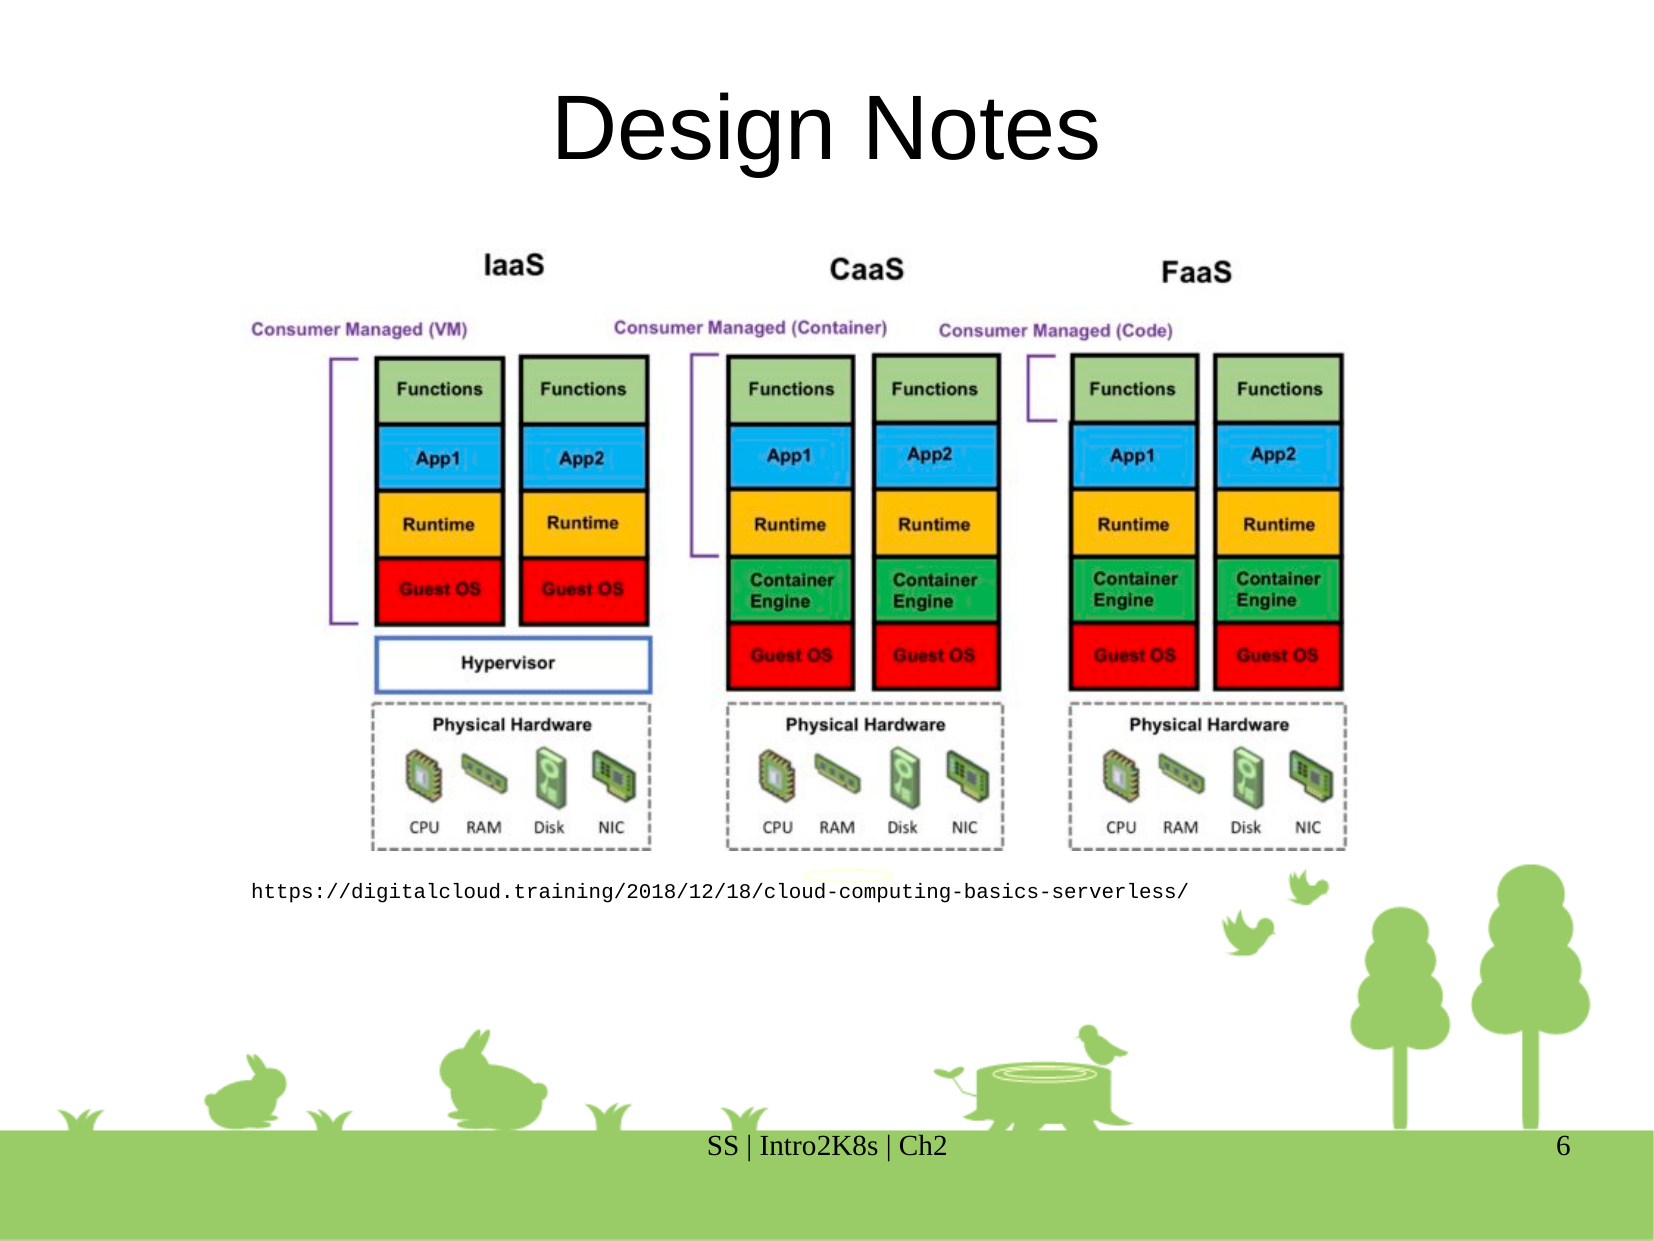

# Design Notes
https://digitalcloud.training/2018/12/18/cloud-computing-basics-serverless/
SS | Intro2K8s | Ch2
6